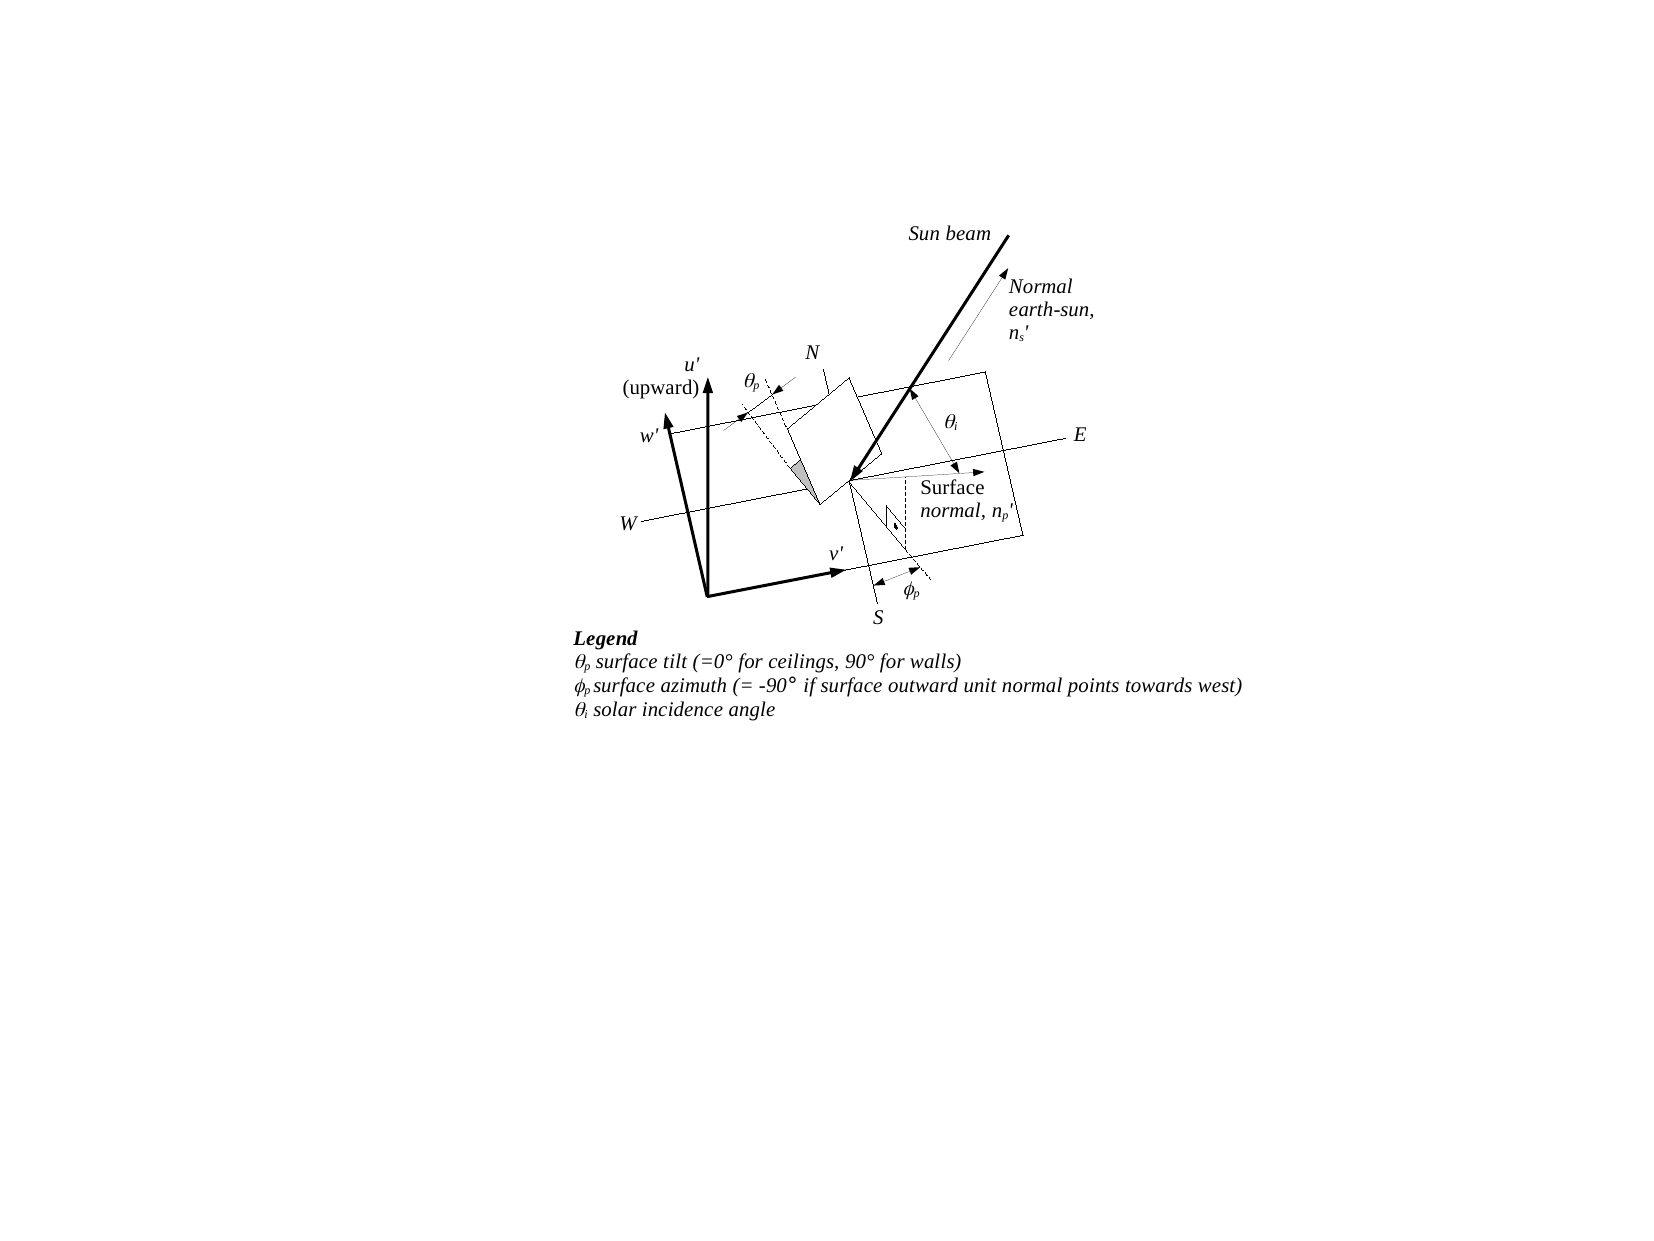

Sun beam
Normal
earth-sun,
ns'
N
u'
(upward)
p
i
E
w'
Surface
normal, np'
W
v'
p
S
Legend
p surface tilt (=0° for ceilings, 90° for walls)
p surface azimuth (= -90° if surface outward unit normal points towards west)
i solar incidence angle